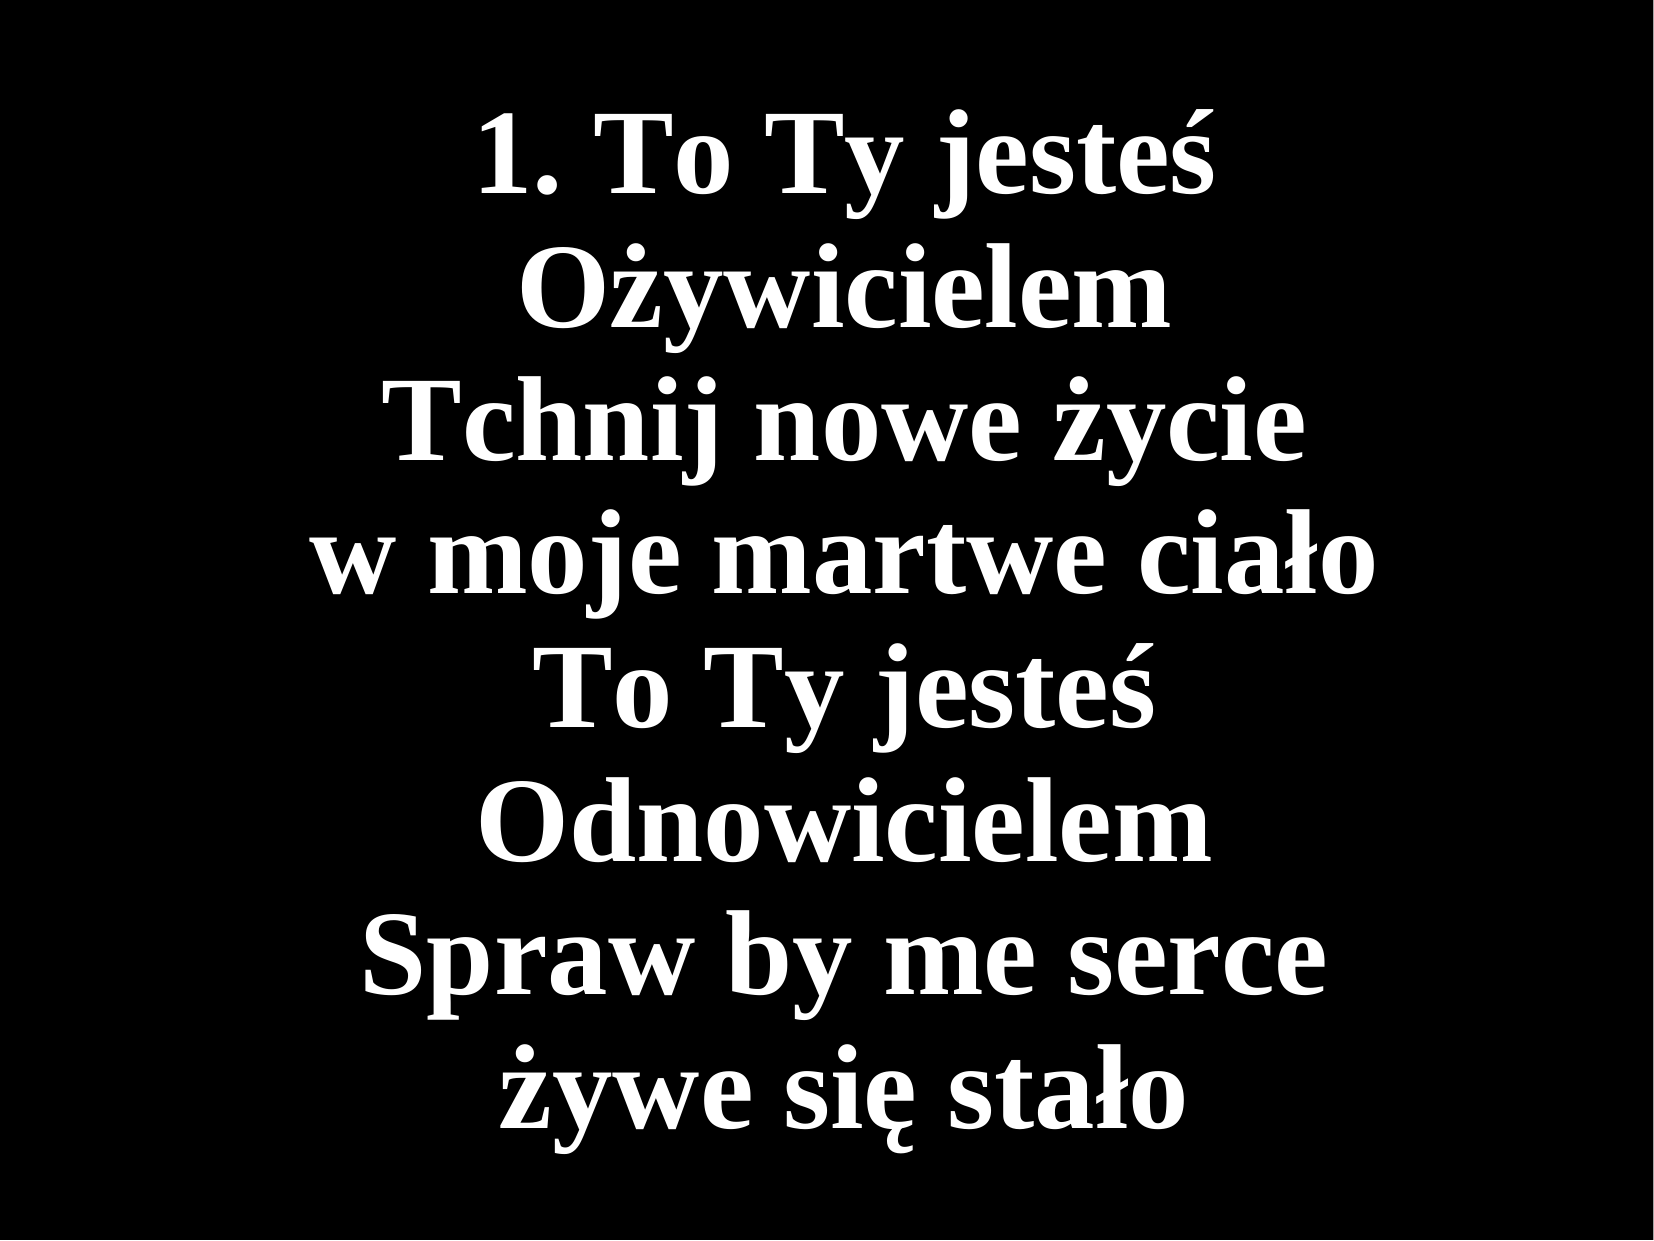

# 1. To Ty jesteś
Ożywicielem
Tchnij nowe życie
w moje martwe ciało
To Ty jesteś
Odnowicielem
Spraw by me serce
żywe się stało